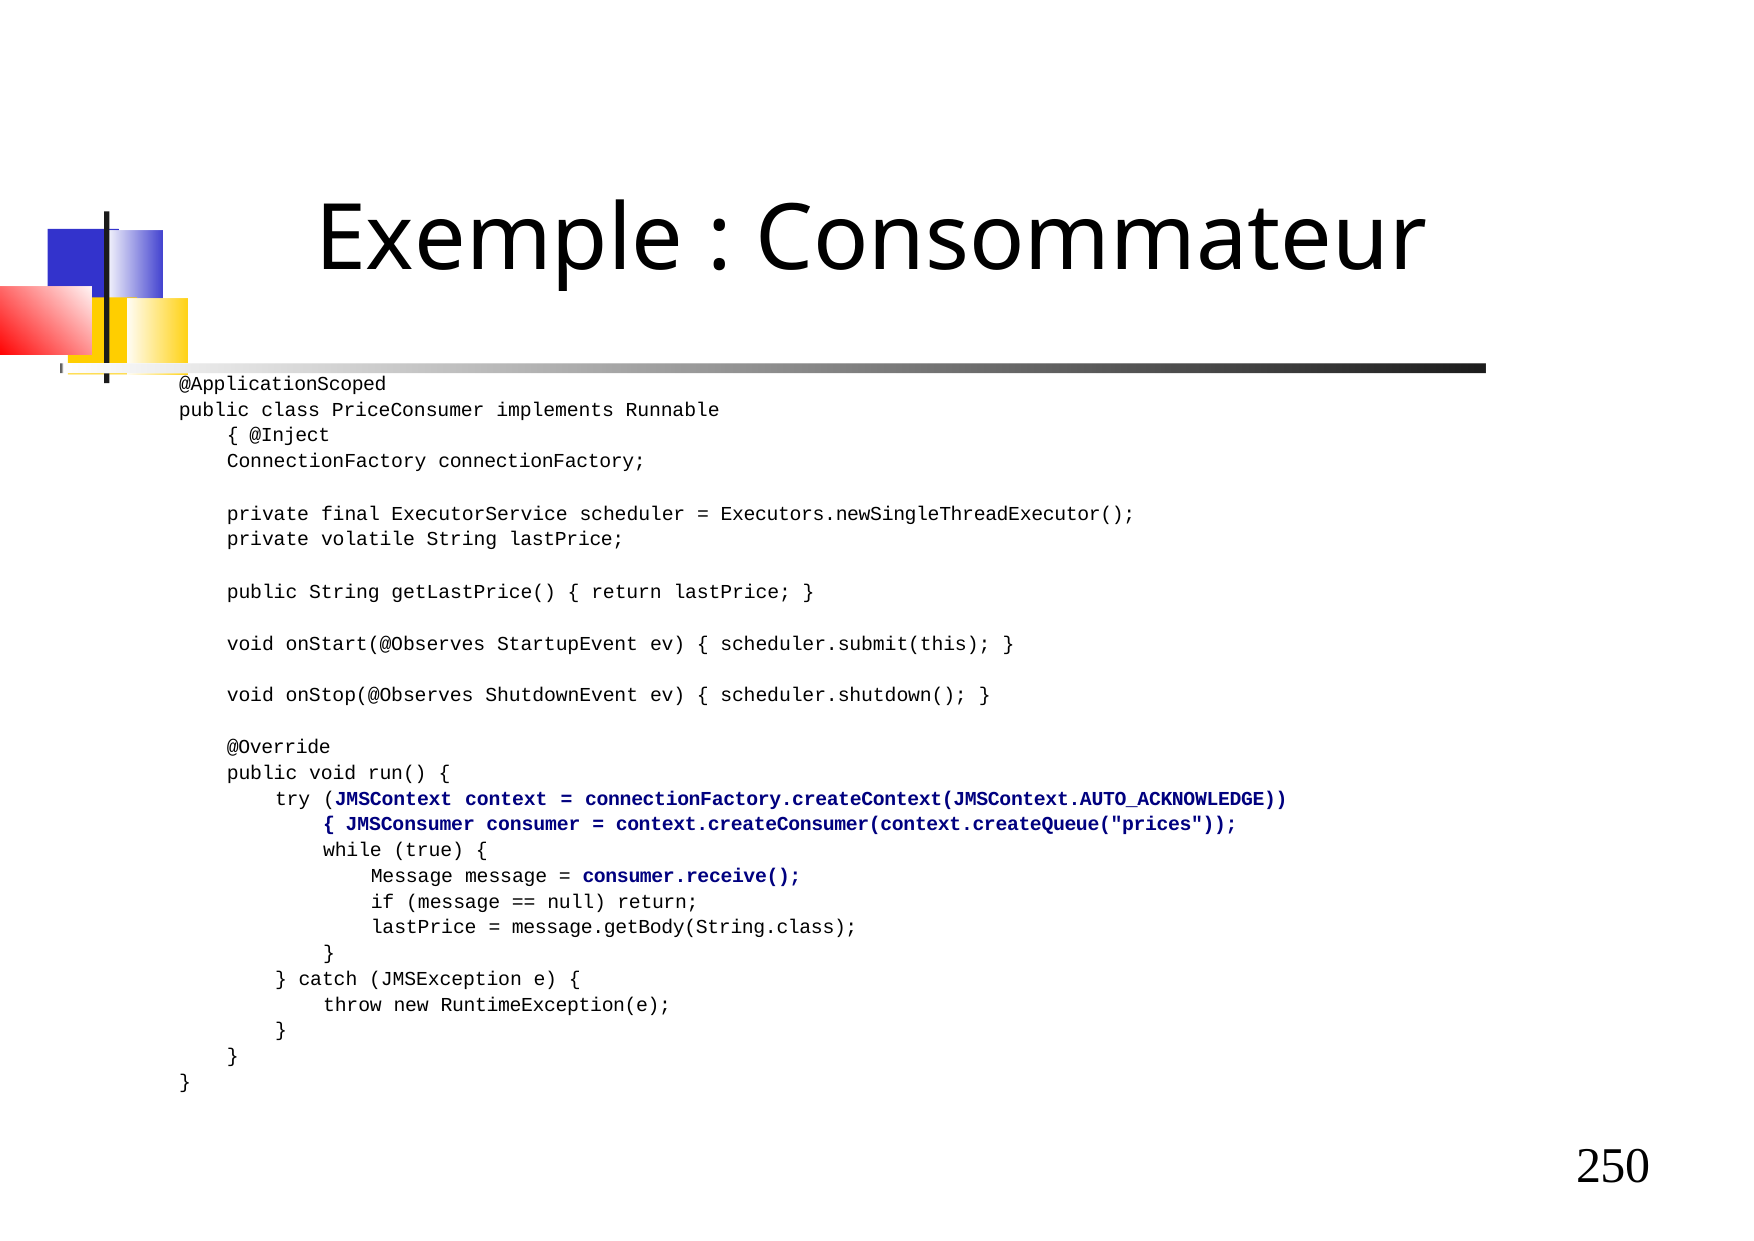

# Exemple : Consommateur
@ApplicationScoped
public class PriceConsumer implements Runnable { @Inject
ConnectionFactory connectionFactory;
private final ExecutorService scheduler = Executors.newSingleThreadExecutor(); private volatile String lastPrice;
public String getLastPrice() { return lastPrice; }
void onStart(@Observes StartupEvent ev) { scheduler.submit(this); } void onStop(@Observes ShutdownEvent ev) { scheduler.shutdown(); }
@Override
public void run() {
try (JMSContext context = connectionFactory.createContext(JMSContext.AUTO_ACKNOWLEDGE)) { JMSConsumer consumer = context.createConsumer(context.createQueue("prices"));
while (true) {
Message message = consumer.receive();
if (message == null) return;
lastPrice = message.getBody(String.class);
}
} catch (JMSException e) {
throw new RuntimeException(e);
}
}
}
250